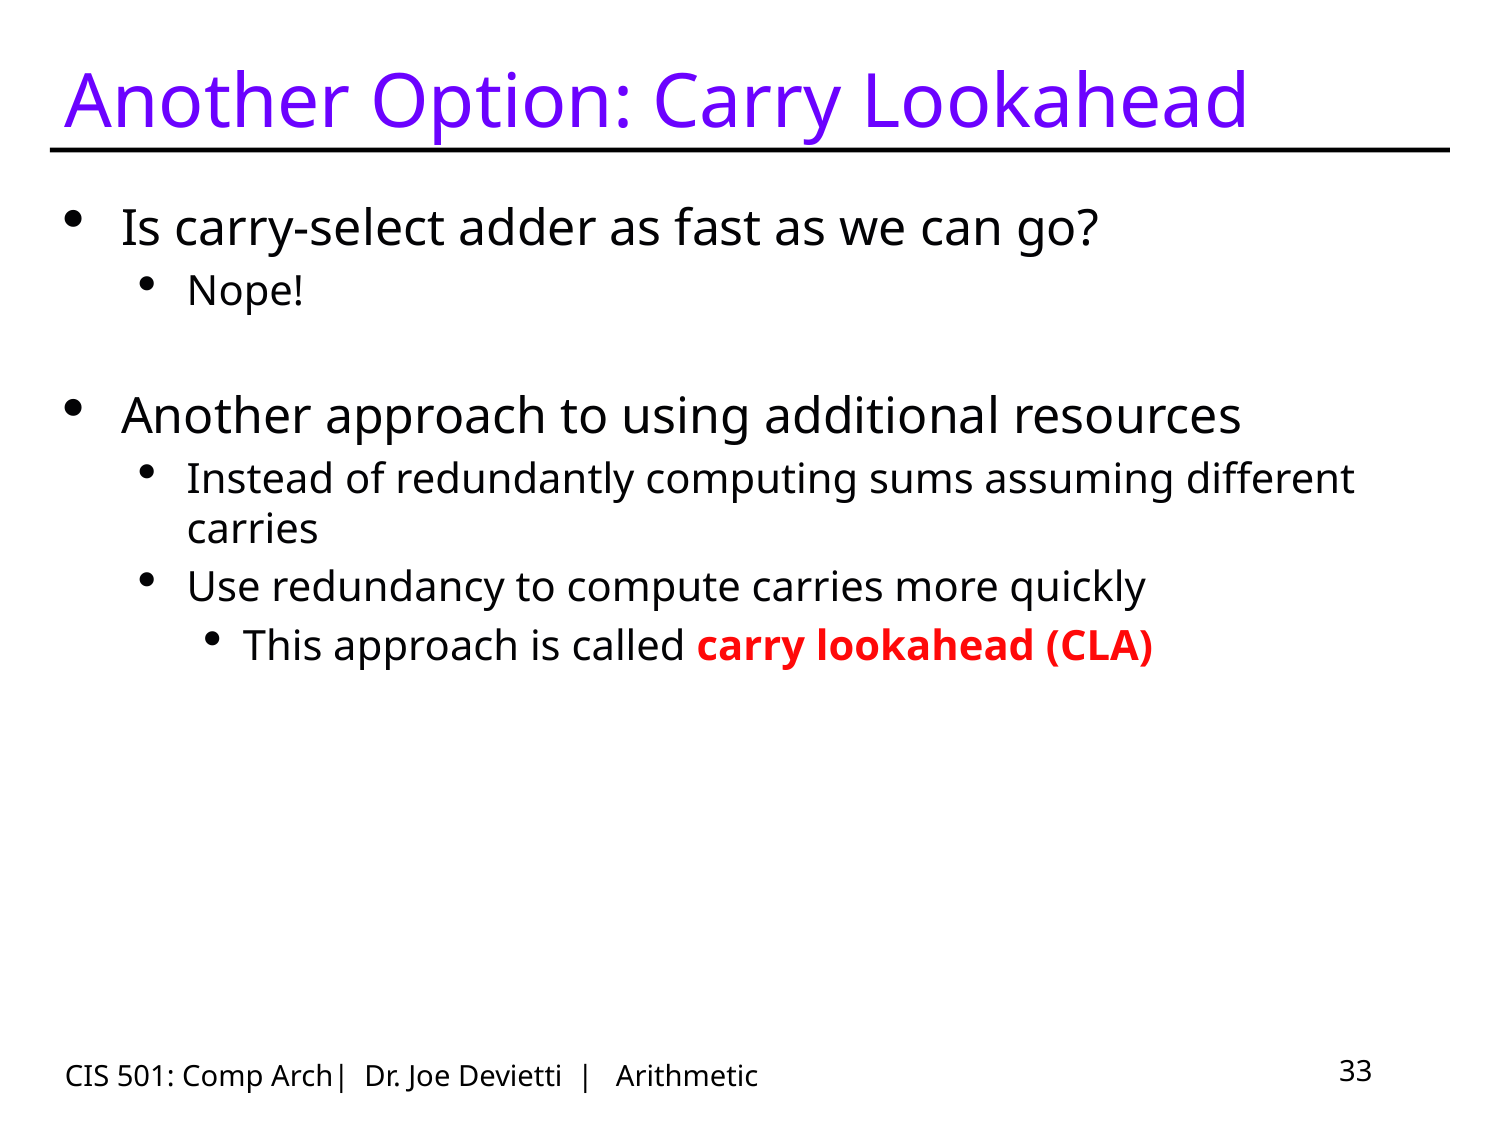

Another Option: Carry Lookahead
Is carry-select adder as fast as we can go?
Nope!
Another approach to using additional resources
Instead of redundantly computing sums assuming different carries
Use redundancy to compute carries more quickly
This approach is called carry lookahead (CLA)
CIS 501: Comp Arch| Dr. Joe Devietti | Arithmetic